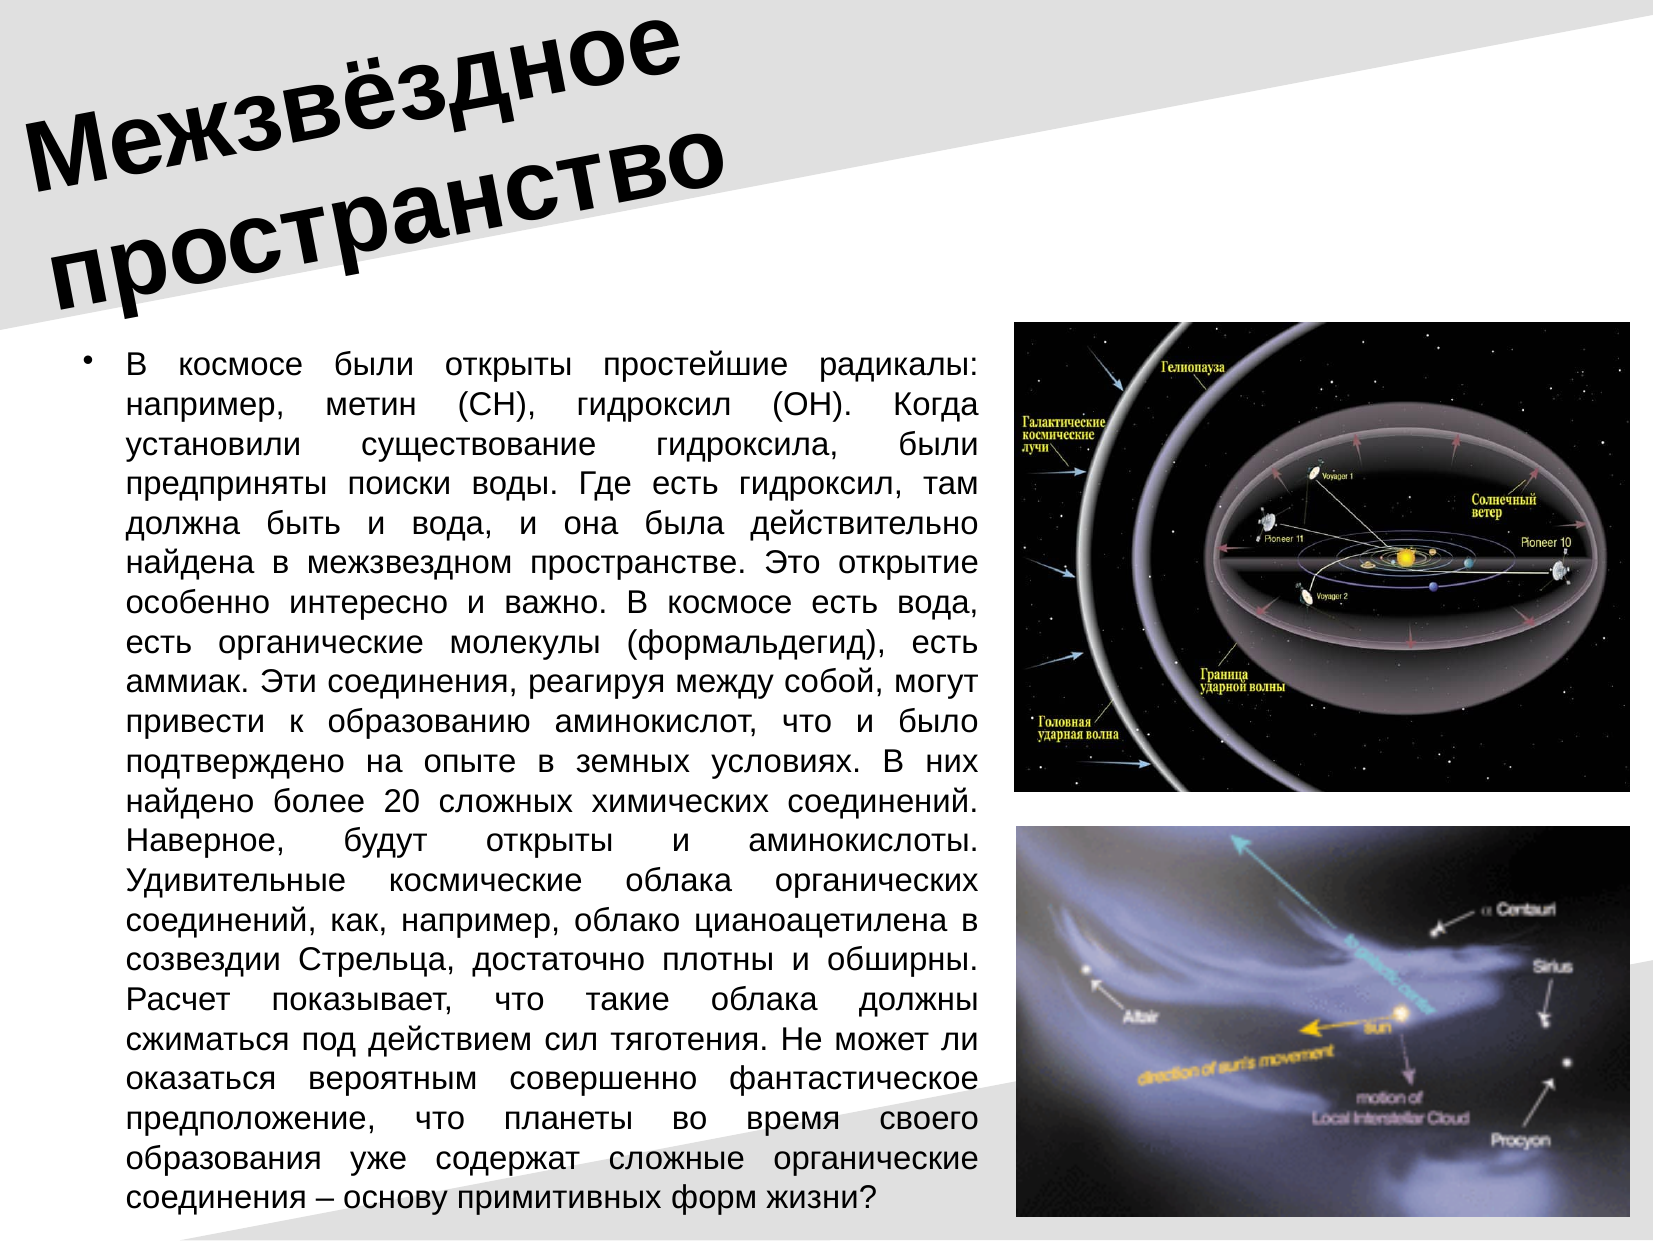

Межзвёздное
пространство
В космосе были открыты простейшие радикалы: например, метин (CH), гидроксил (OH). Когда установили существование гидроксила, были предприняты поиски воды. Где есть гидроксил, там должна быть и вода, и она была действительно найдена в межзвездном пространстве. Это открытие особенно интересно и важно. В космосе есть вода, есть органические молекулы (формальдегид), есть аммиак. Эти соединения, реагируя между собой, могут привести к образованию аминокислот, что и было подтверждено на опыте в земных условиях. В них найдено более 20 сложных химических соединений. Наверное, будут открыты и аминокислоты. Удивительные космические облака органических соединений, как, например, облако цианоацетилена в созвездии Стрельца, достаточно плотны и обширны. Расчет показывает, что такие облака должны сжиматься под действием сил тяготения. Не может ли оказаться вероятным совершенно фантастическое предположение, что планеты во время своего образования уже содержат сложные органические соединения – основу примитивных форм жизни?